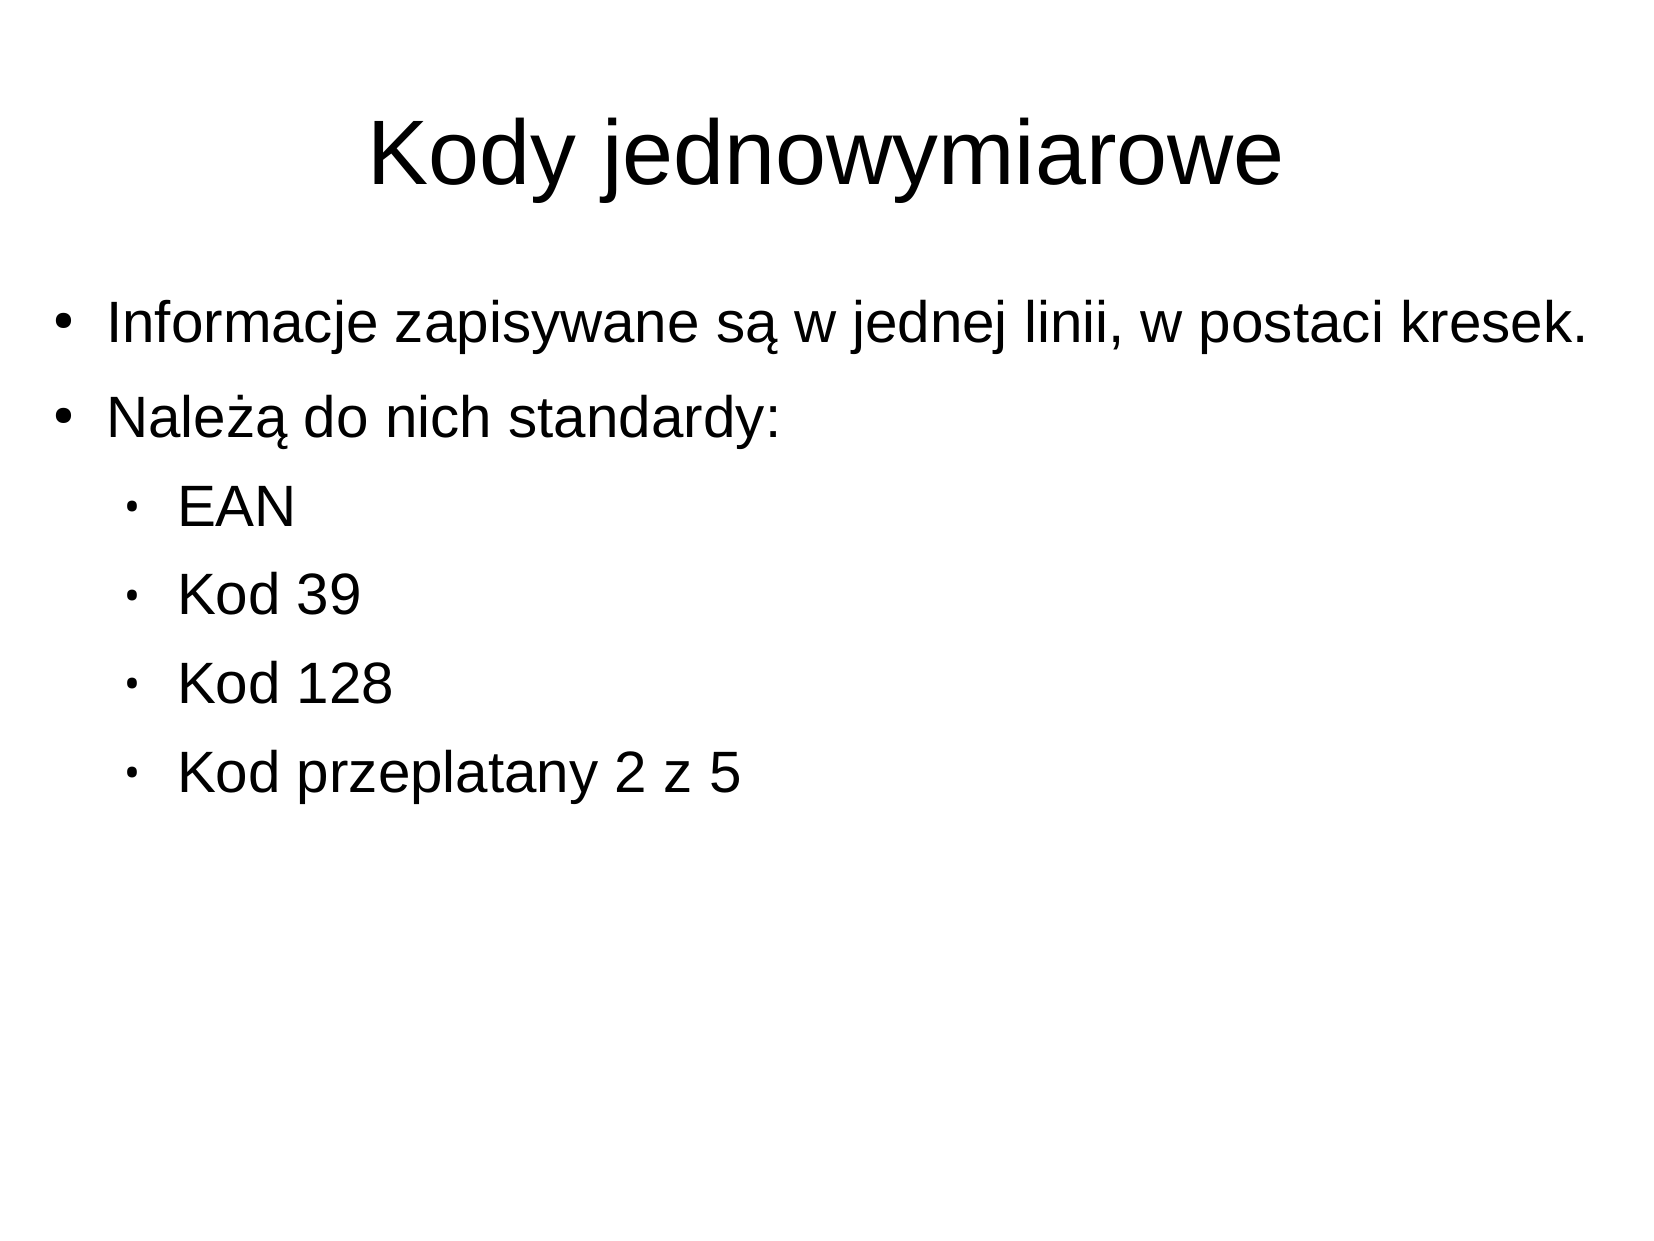

# Kody jednowymiarowe
Informacje zapisywane są w jednej linii, w postaci kresek.
Należą do nich standardy:
EAN
Kod 39
Kod 128
Kod przeplatany 2 z 5